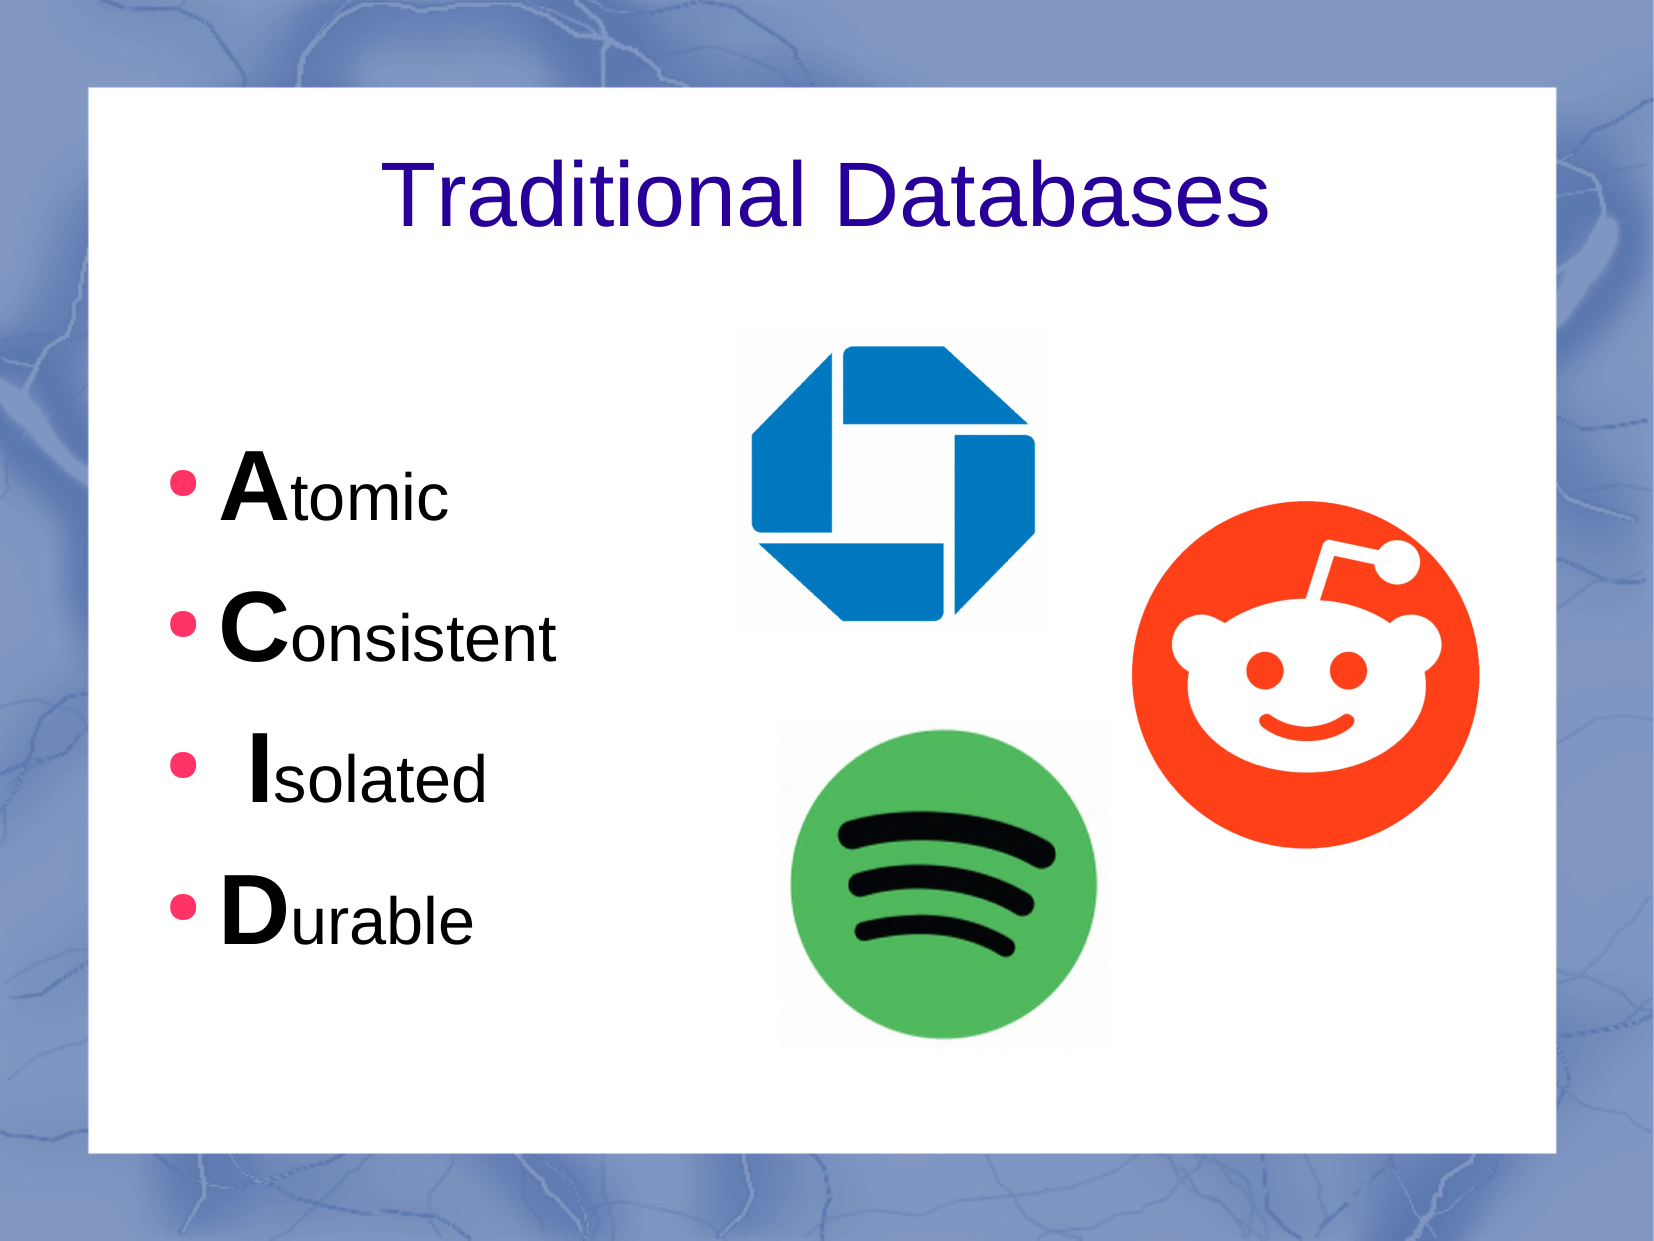

# Traditional Databases
Atomic
Consistent
 Isolated
Durable